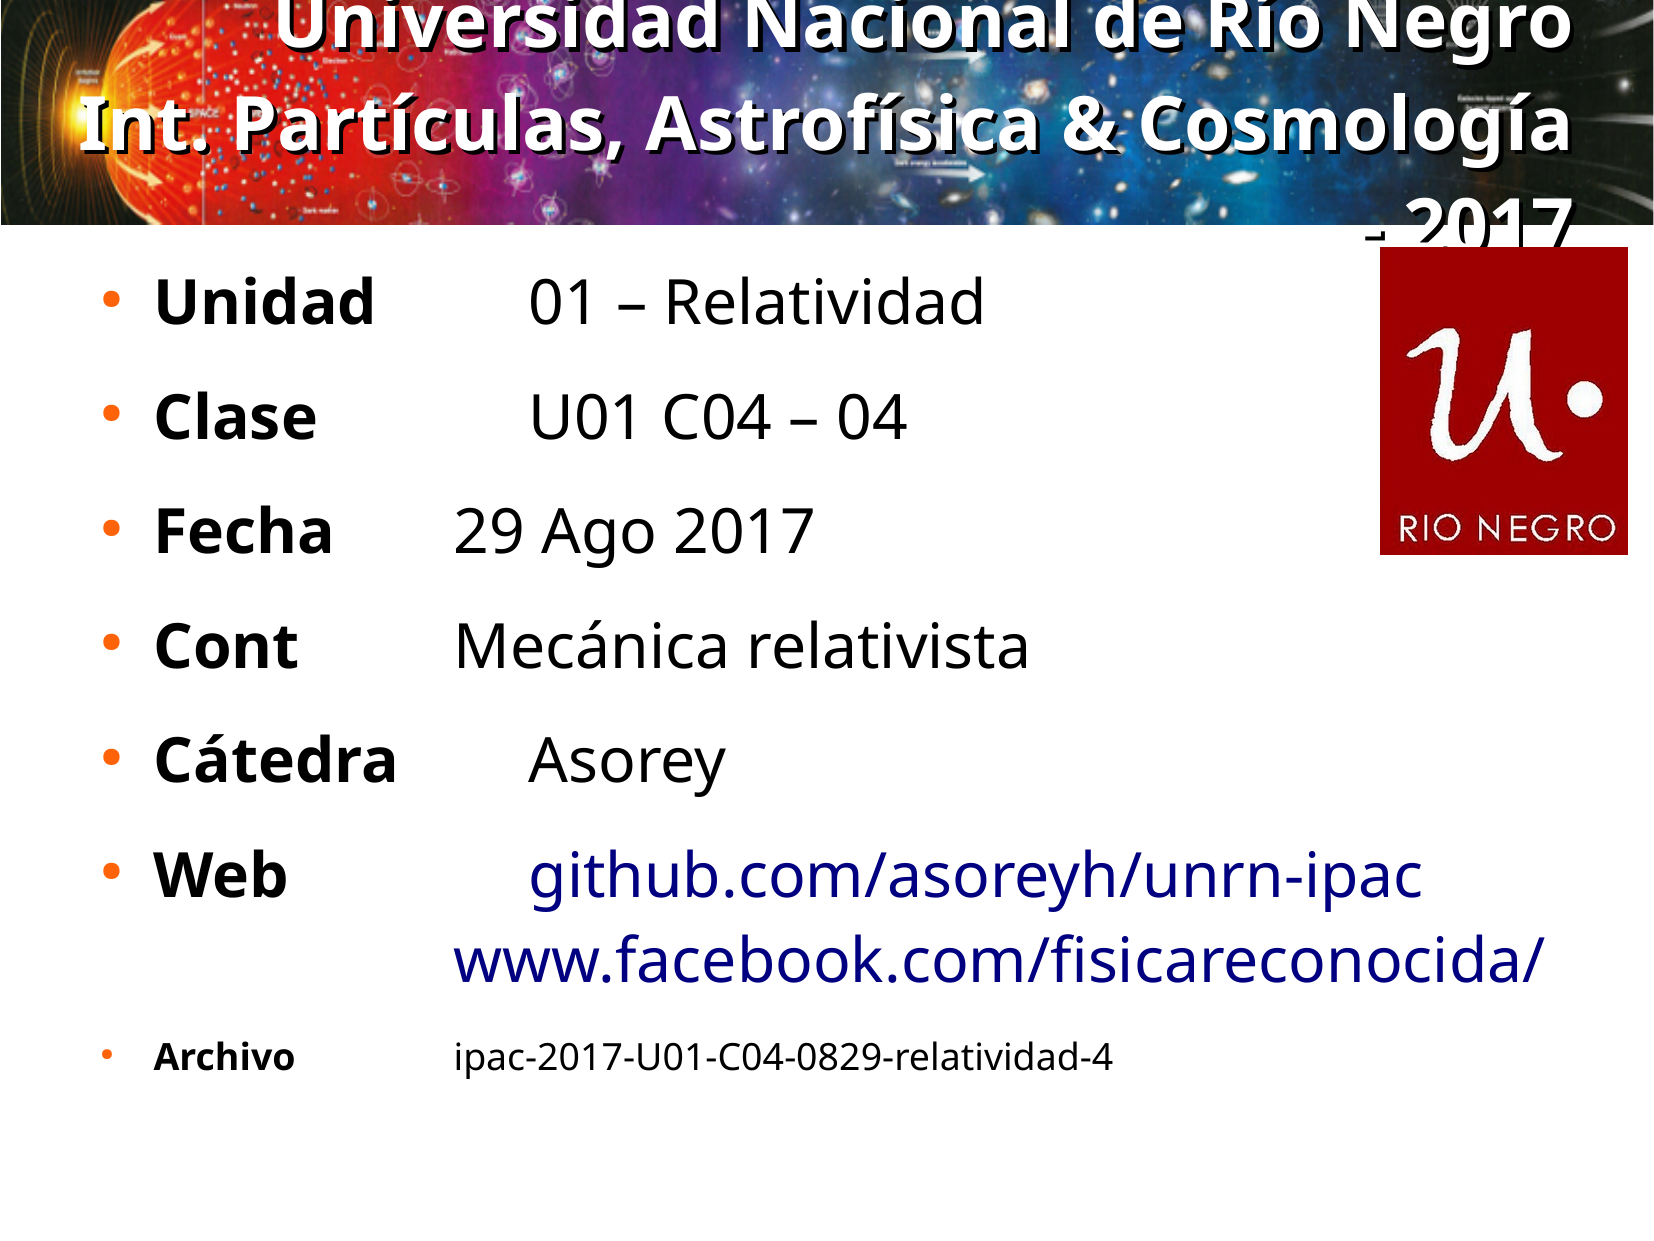

# Universidad Nacional de Río Negro Int. Partículas, Astrofísica & Cosmología - 2017
Unidad 		01 – Relatividad
Clase			U01 C04 – 04
Fecha		29 Ago 2017
Cont			Mecánica relativista
Cátedra		Asorey
Web 			github.com/asoreyh/unrn-ipac
				www.facebook.com/fisicareconocida/
Archivo			ipac-2017-U01-C04-0829-relatividad-4